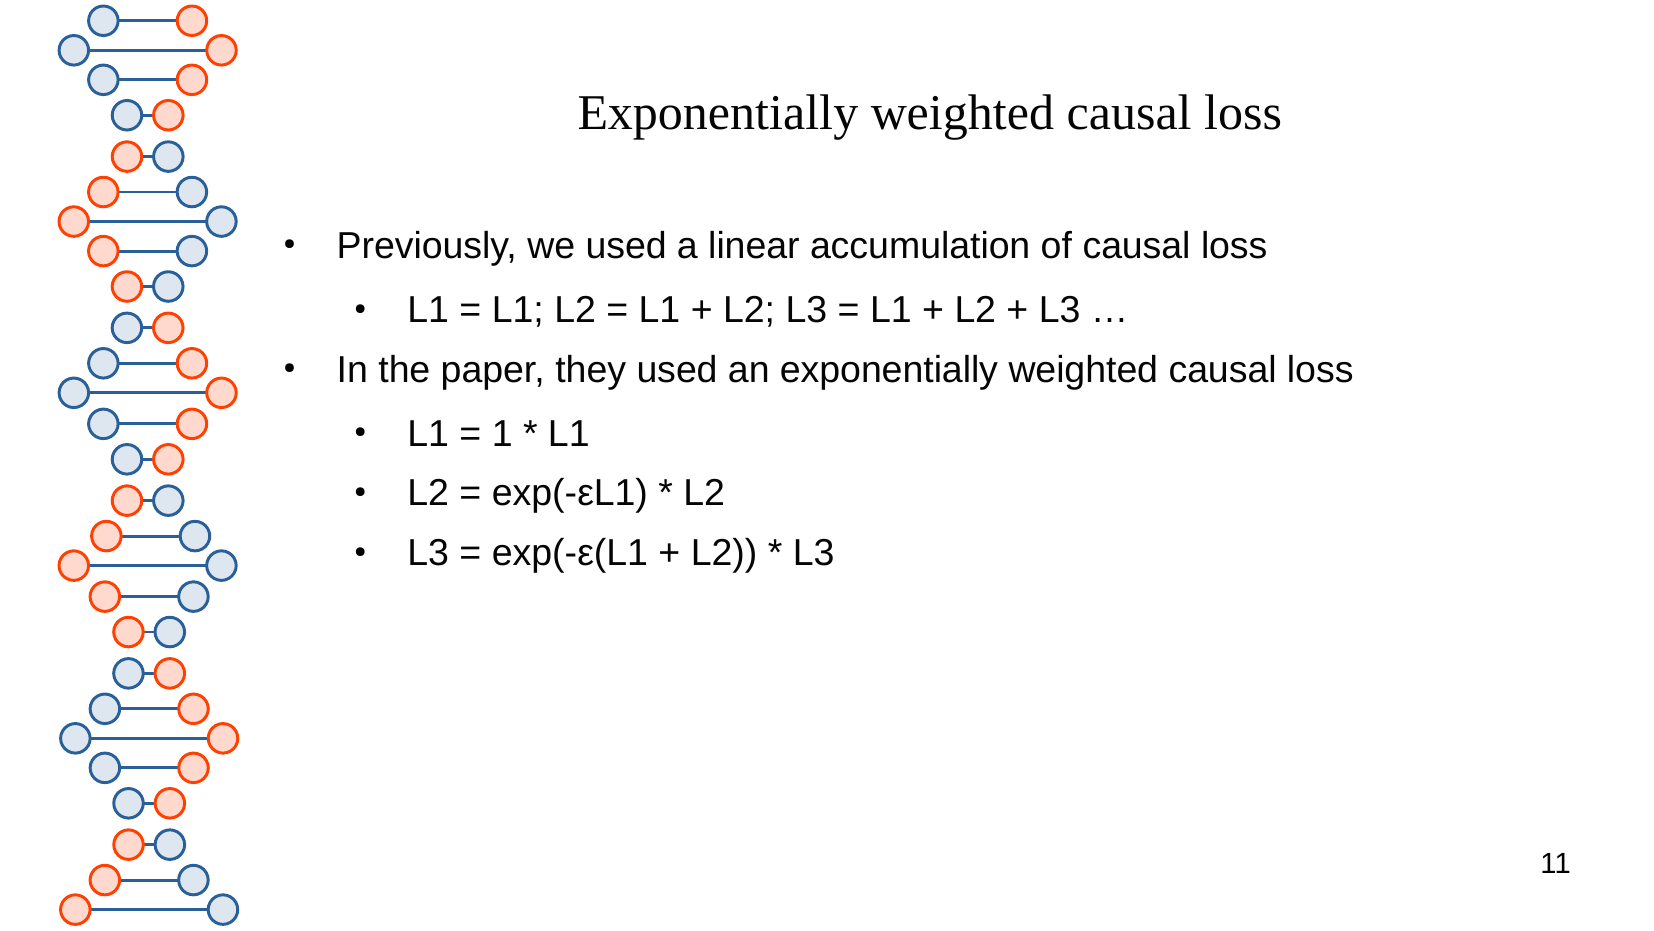

# Exponentially weighted causal loss
Previously, we used a linear accumulation of causal loss
L1 = L1; L2 = L1 + L2; L3 = L1 + L2 + L3 …
In the paper, they used an exponentially weighted causal loss
L1 = 1 * L1
L2 = exp(-εL1) * L2
L3 = exp(-ε(L1 + L2)) * L3
11